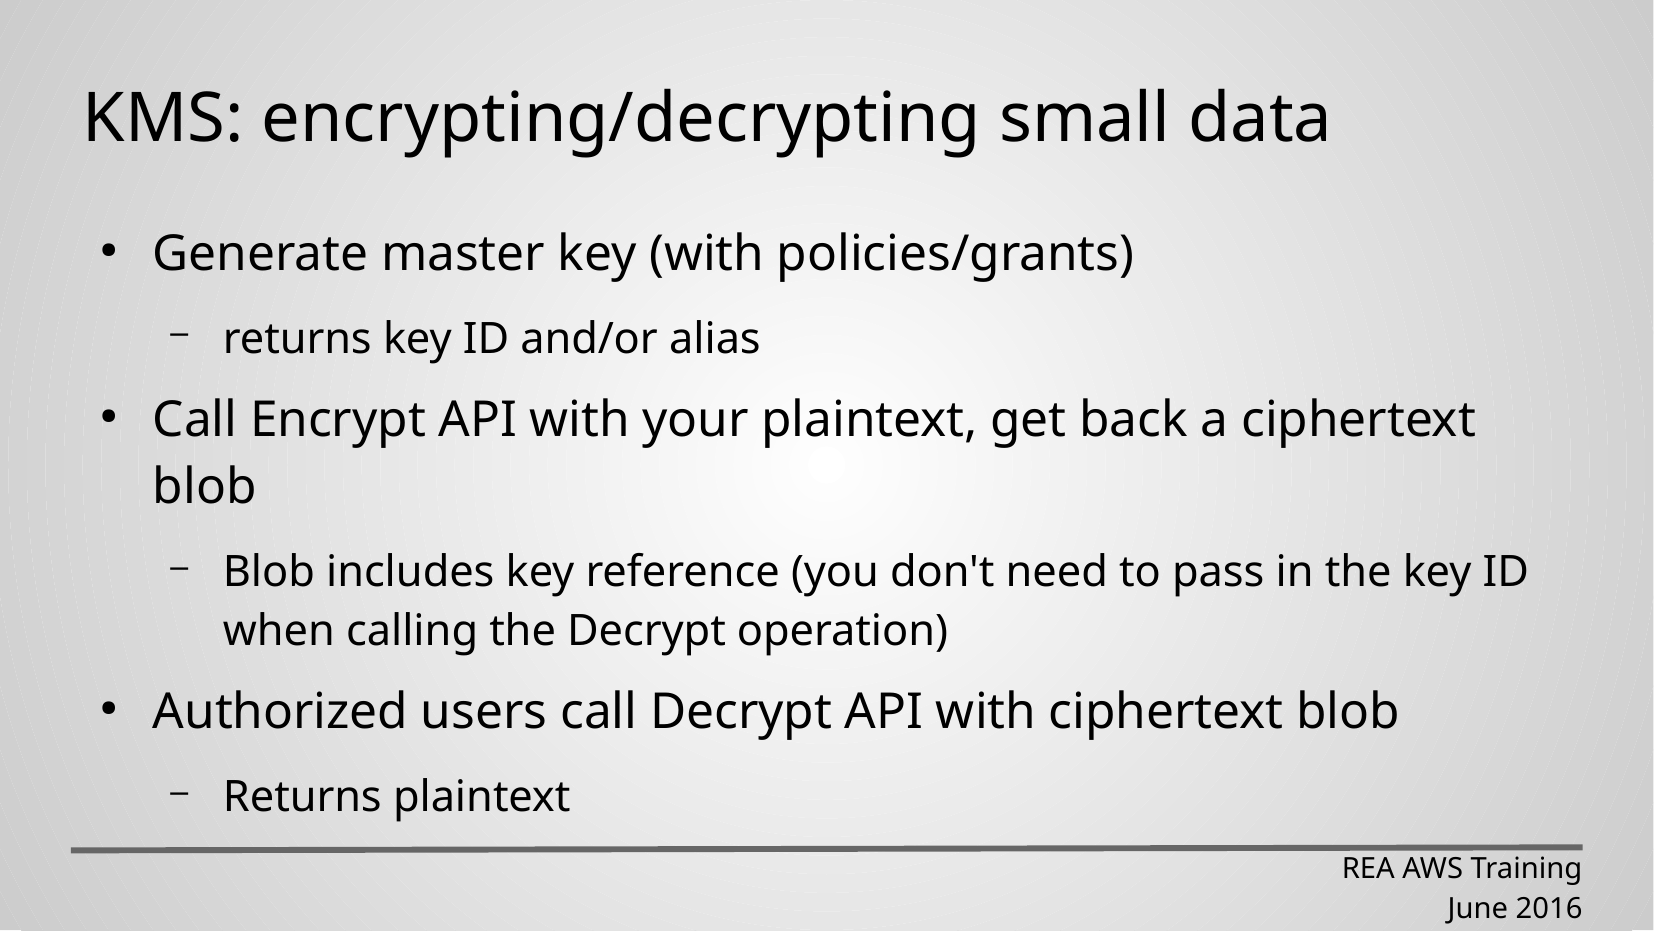

# KMS: encrypting/decrypting small data
Generate master key (with policies/grants)
returns key ID and/or alias
Call Encrypt API with your plaintext, get back a ciphertext blob
Blob includes key reference (you don't need to pass in the key ID when calling the Decrypt operation)
Authorized users call Decrypt API with ciphertext blob
Returns plaintext